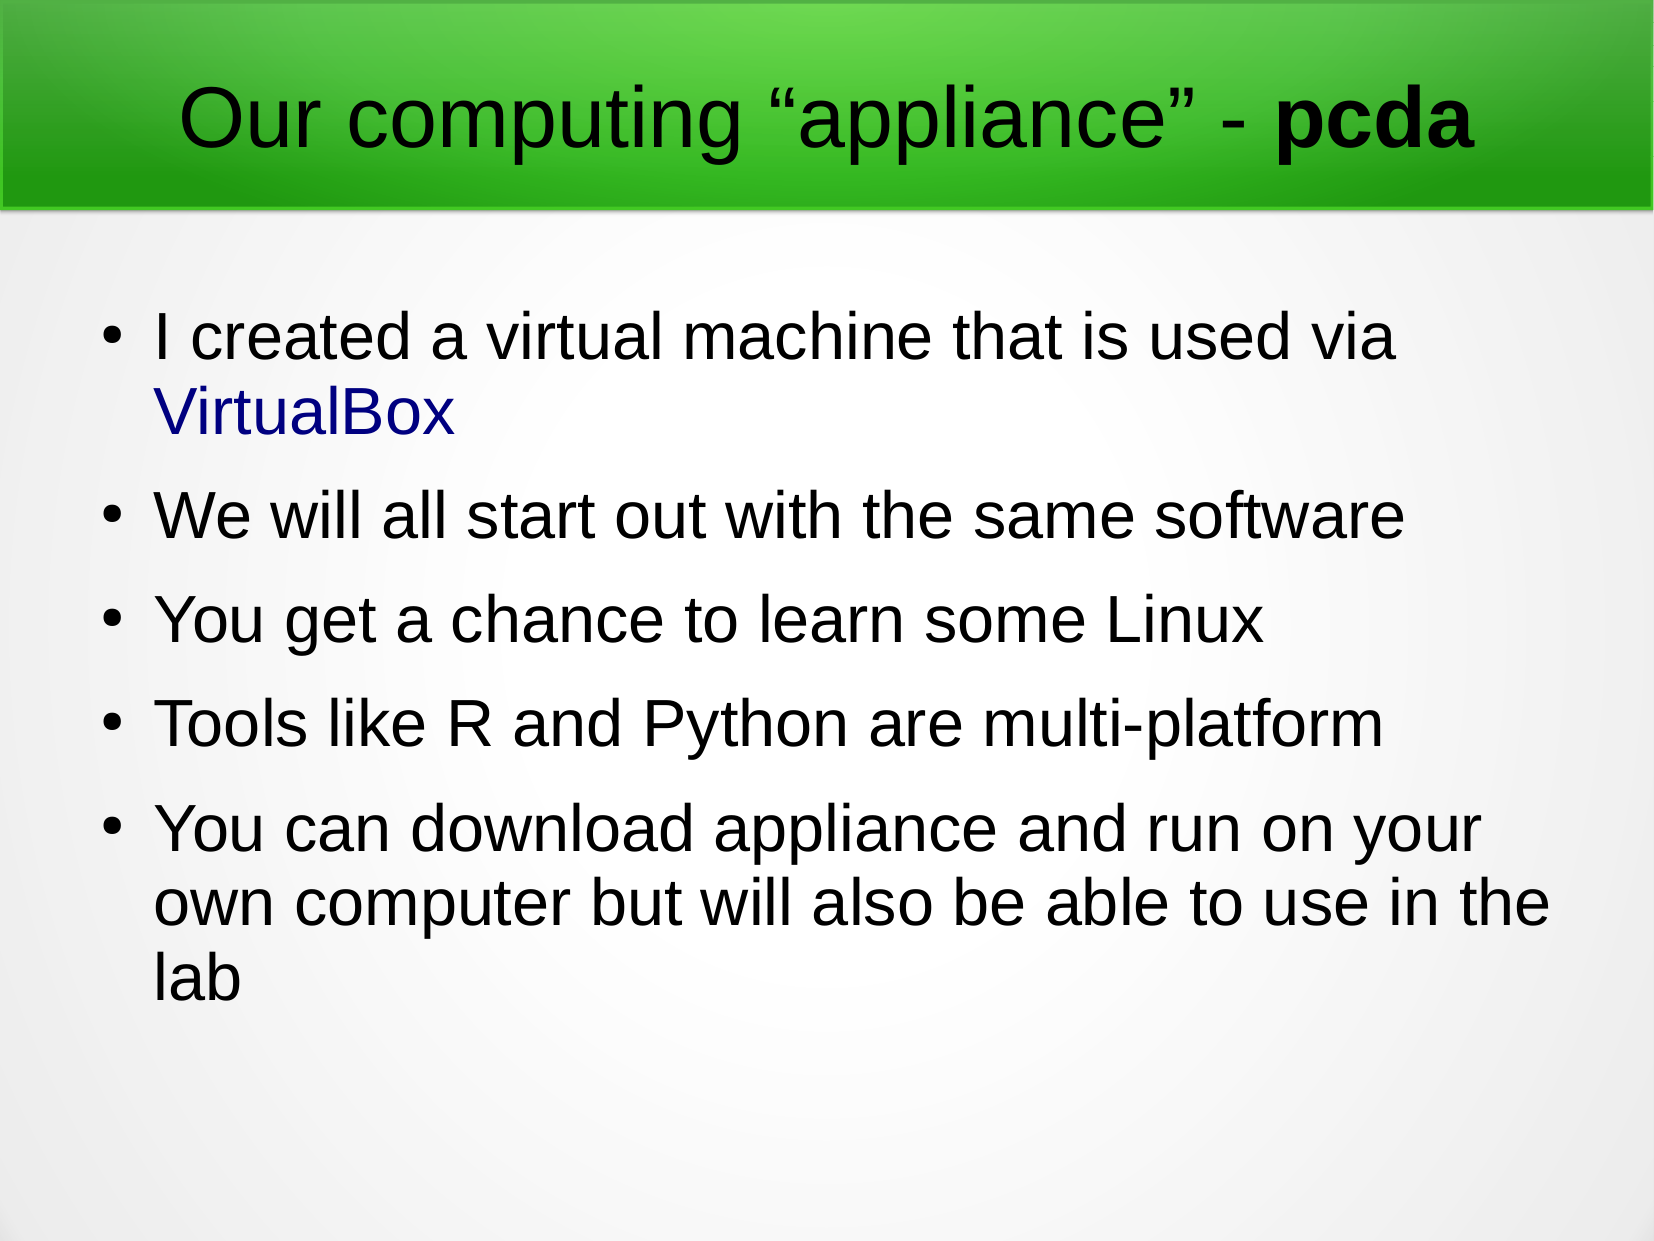

# Our computing “appliance” - pcda
I created a virtual machine that is used via VirtualBox
We will all start out with the same software
You get a chance to learn some Linux
Tools like R and Python are multi-platform
You can download appliance and run on your own computer but will also be able to use in the lab